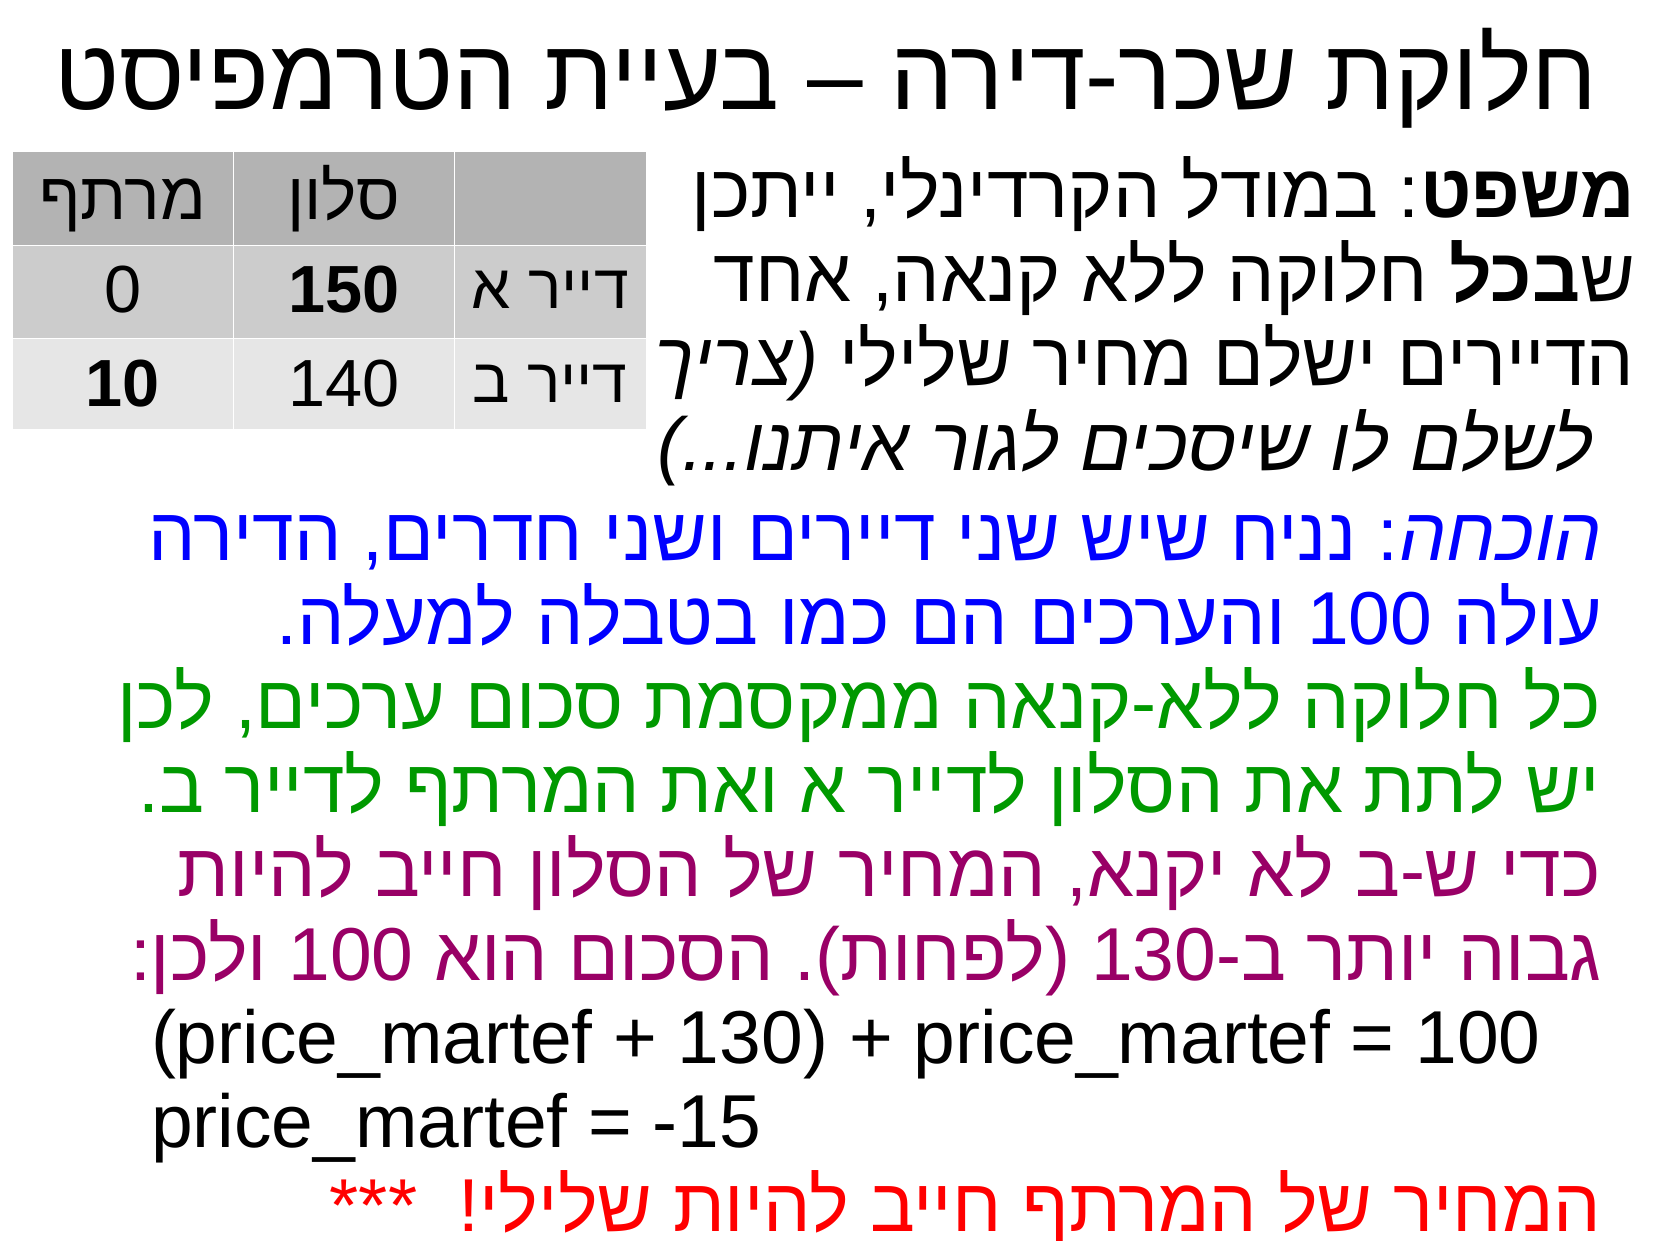

# חלוקת שכר-דירה – בעיית הטרמפיסט
משפט: במודל הקרדינלי, ייתכן שבכל חלוקה ללא קנאה, אחד הדיירים ישלם מחיר שלילי (צריך לשלם לו שיסכים לגור איתנו...)
| מרתף | סלון | |
| --- | --- | --- |
| 0 | 150 | דייר א |
| 10 | 140 | דייר ב |
הוכחה: נניח שיש שני דיירים ושני חדרים, הדירה עולה 100 והערכים הם כמו בטבלה למעלה.
כל חלוקה ללא-קנאה ממקסמת סכום ערכים, לכן יש לתת את הסלון לדייר א ואת המרתף לדייר ב.
כדי ש-ב לא יקנא, המחיר של הסלון חייב להיות גבוה יותר ב-130 (לפחות). הסכום הוא 100 ולכן:
 (price_martef + 130) + price_martef = 100
 price_martef = -15
המחיר של המרתף חייב להיות שלילי! ***